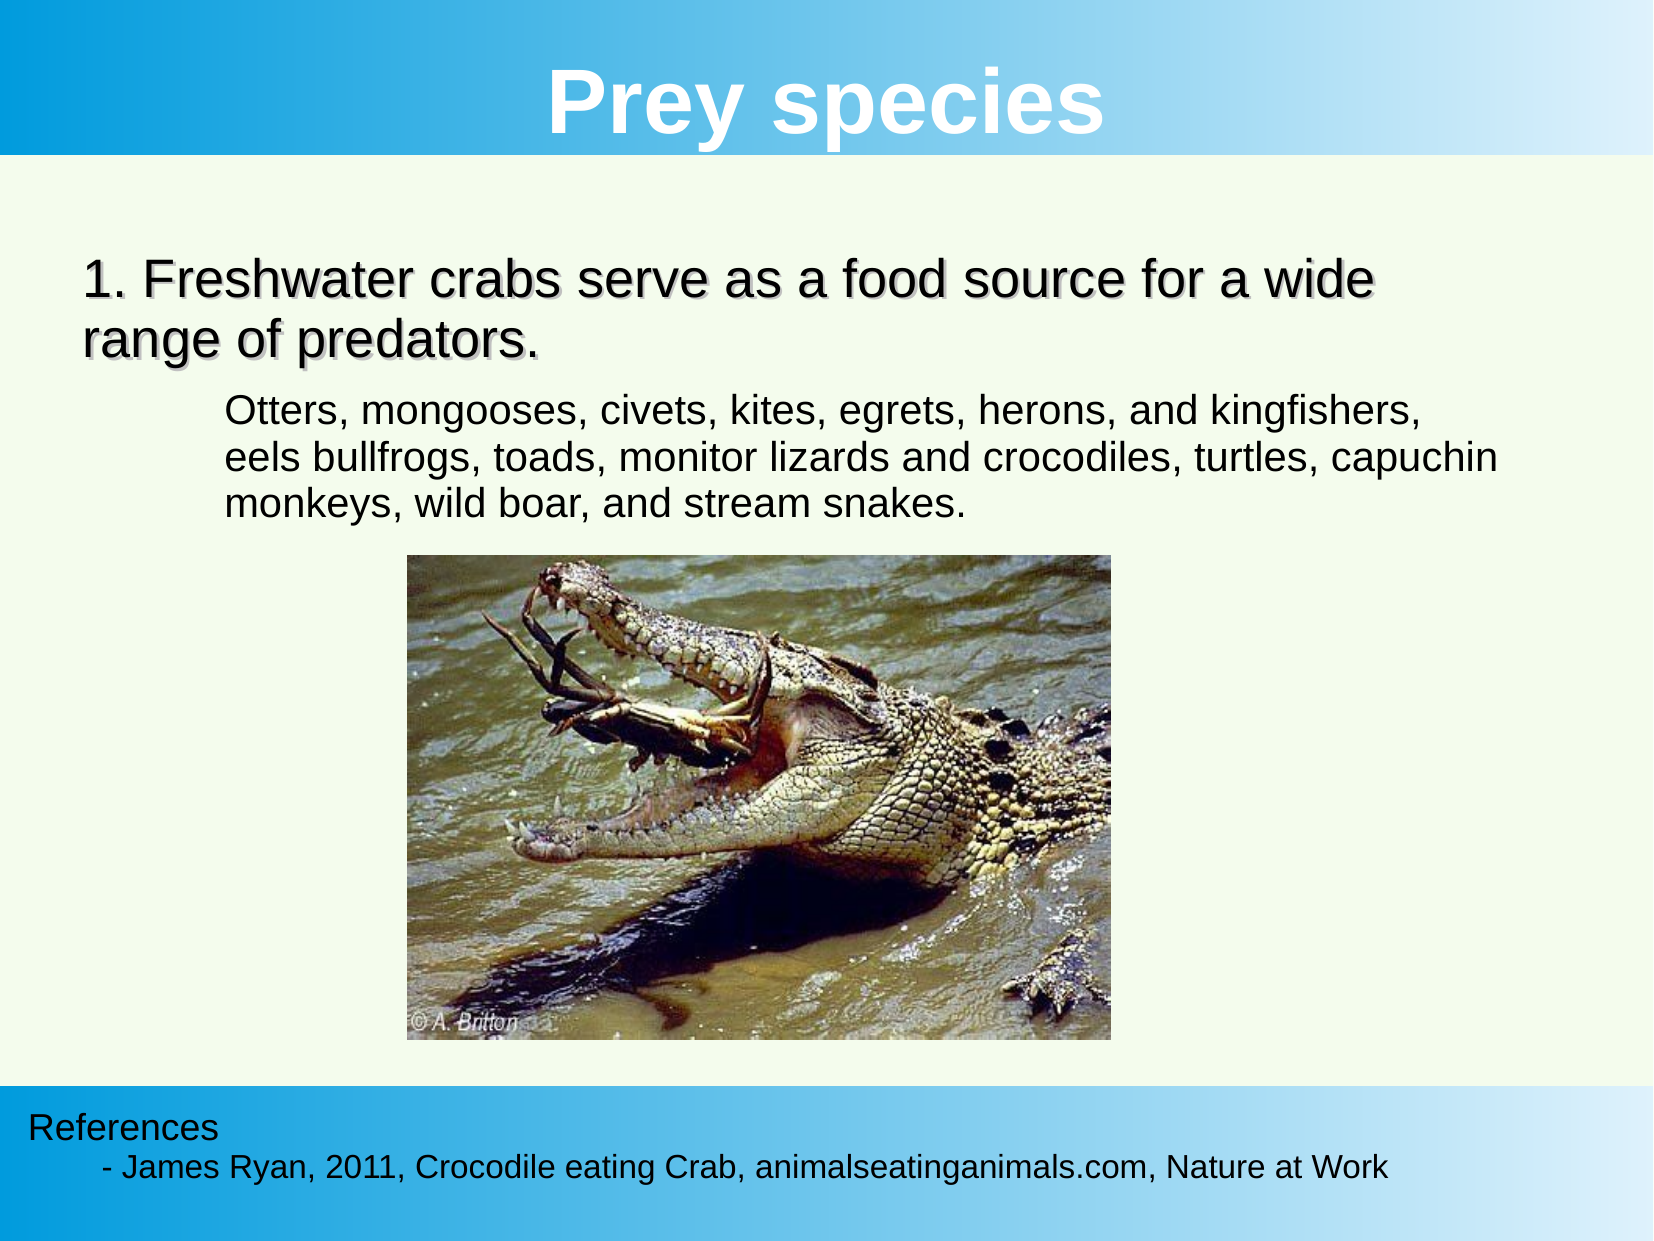

# Prey species
1. Freshwater crabs serve as a food source for a wide range of predators.
Otters, mongooses, civets, kites, egrets, herons, and kingfishers, eels bullfrogs, toads, monitor lizards and crocodiles, turtles, capuchin monkeys, wild boar, and stream snakes.
References
	- James Ryan, 2011, Crocodile eating Crab, animalseatinganimals.com, Nature at Work